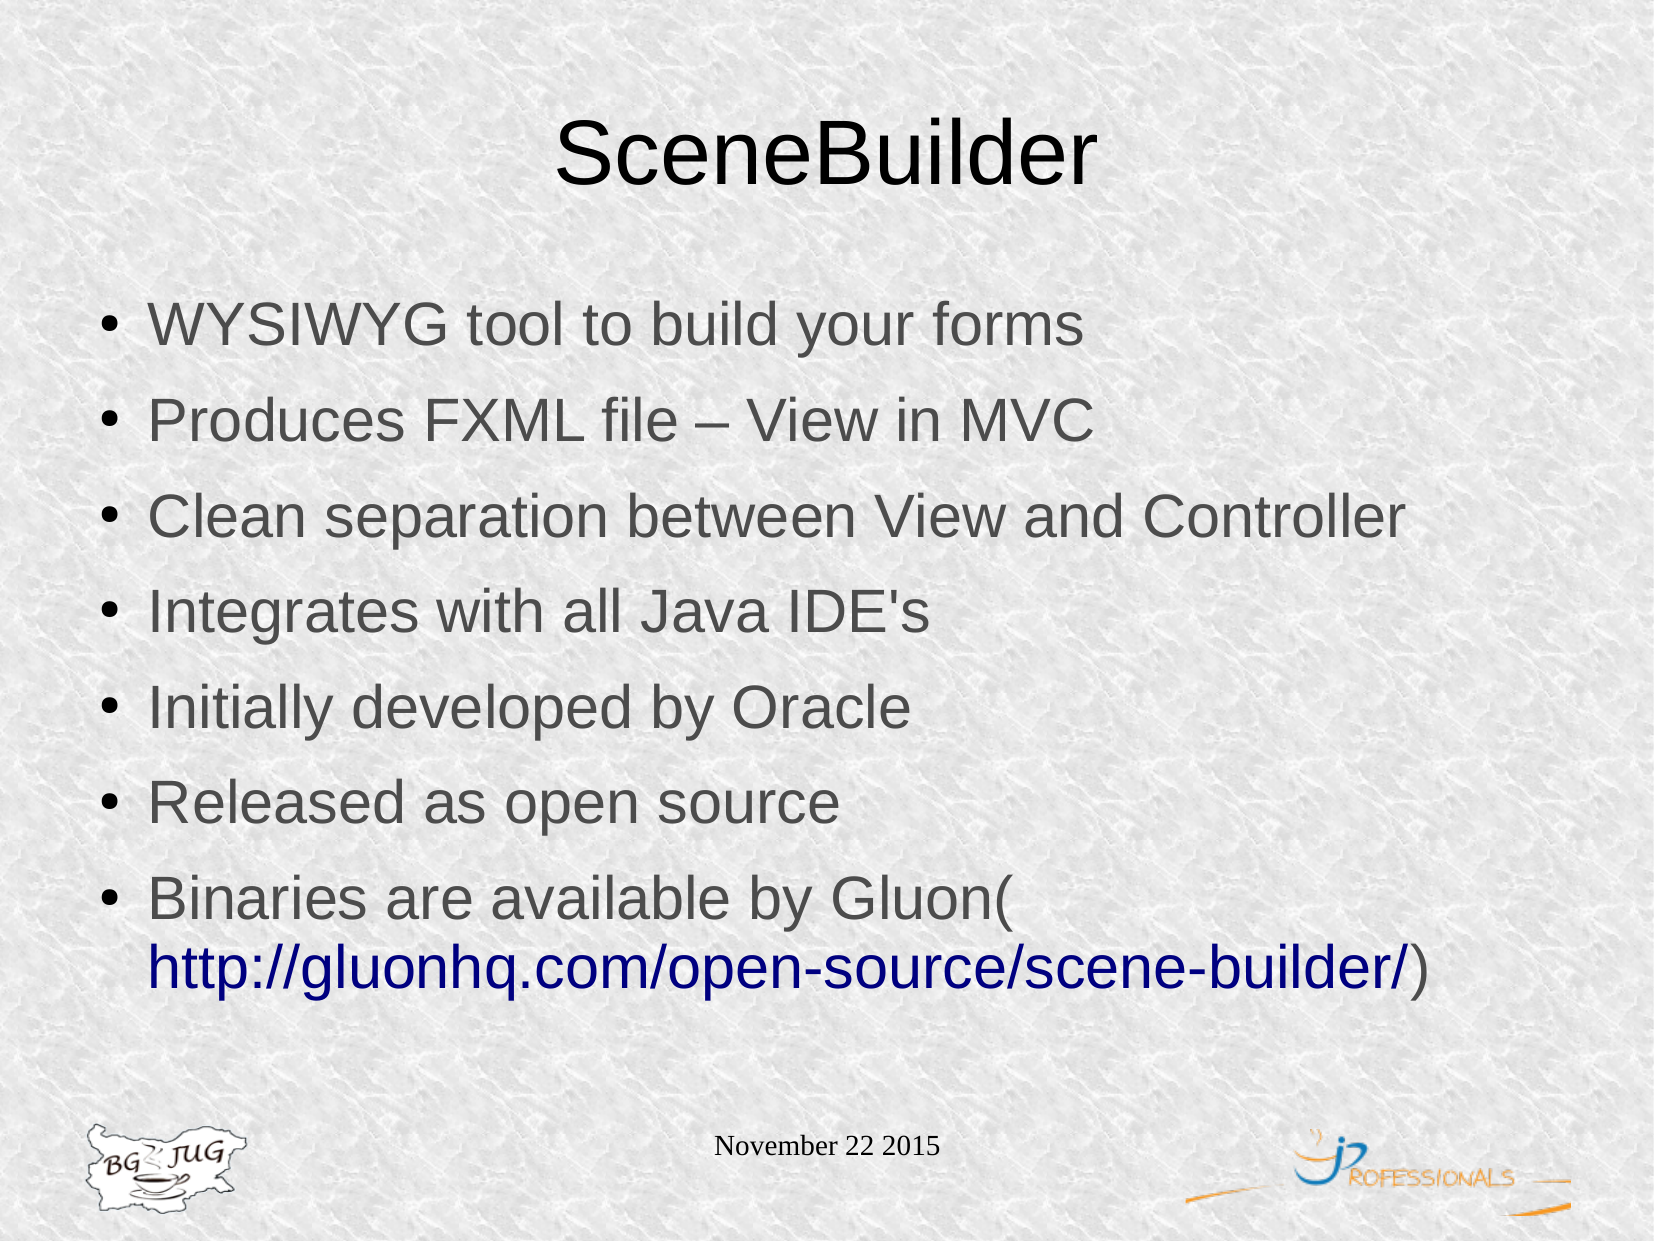

# SceneBuilder
WYSIWYG tool to build your forms
Produces FXML file – View in MVC
Clean separation between View and Controller
Integrates with all Java IDE's
Initially developed by Oracle
Released as open source
Binaries are available by Gluon(http://gluonhq.com/open-source/scene-builder/)